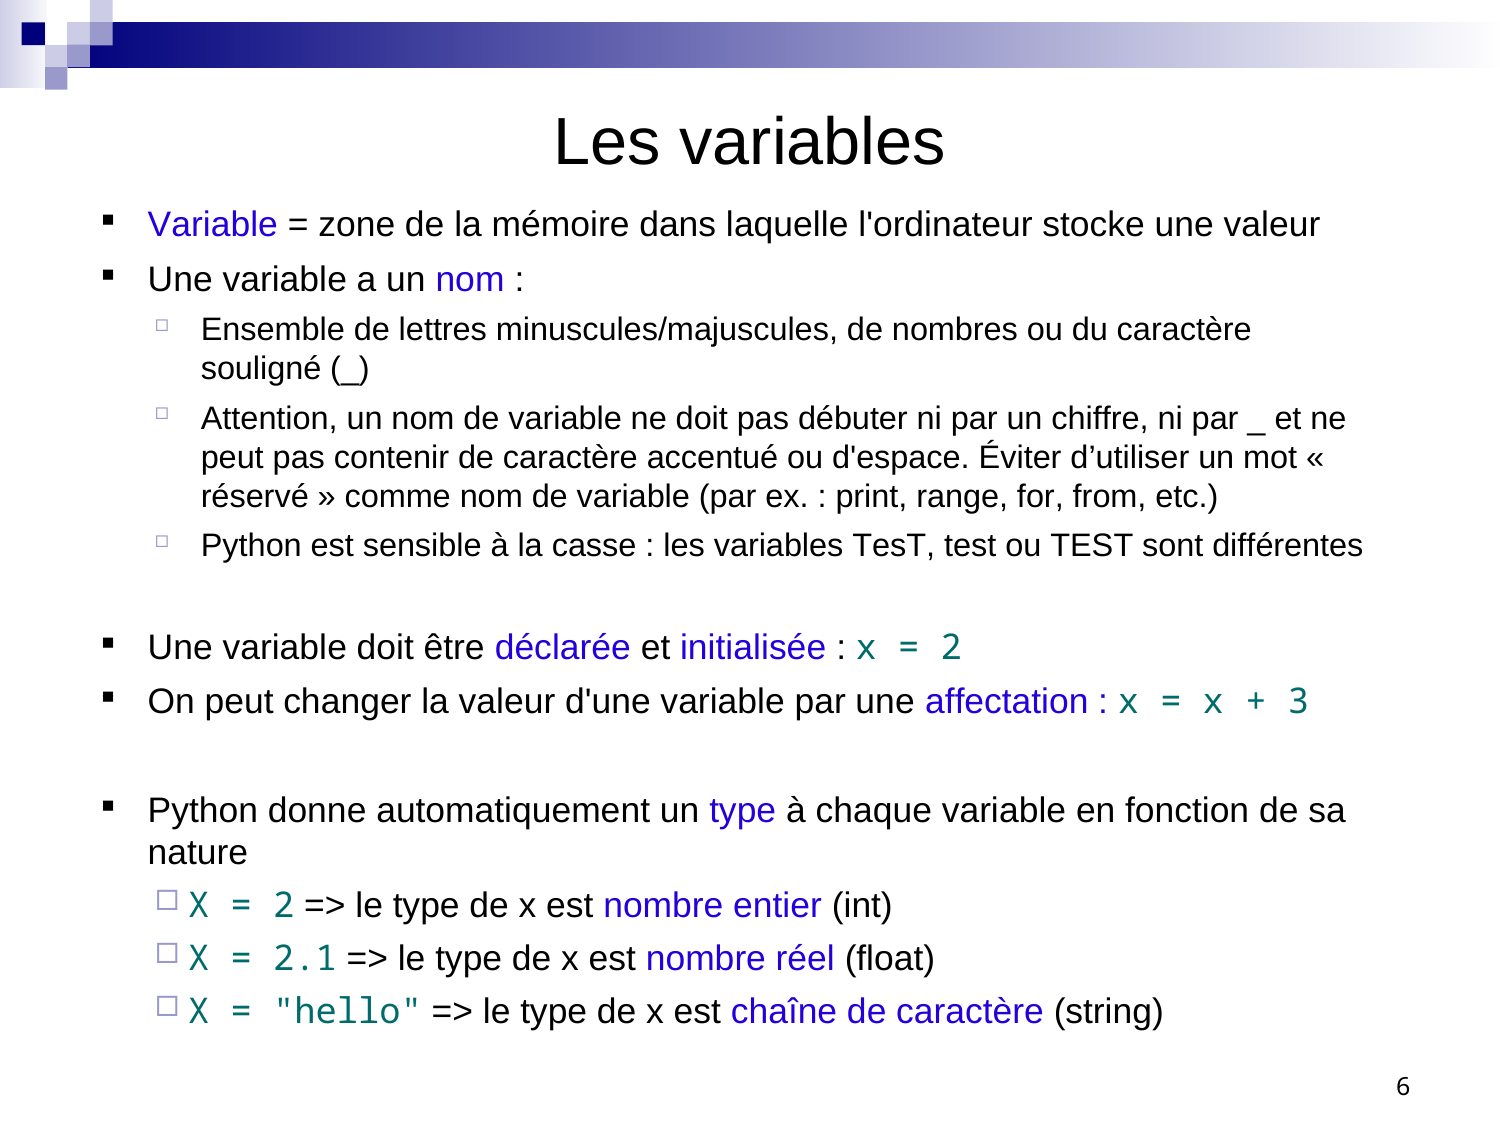

# Les variables
Variable = zone de la mémoire dans laquelle l'ordinateur stocke une valeur
Une variable a un nom :
Ensemble de lettres minuscules/majuscules, de nombres ou du caractère souligné (_)
Attention, un nom de variable ne doit pas débuter ni par un chiffre, ni par _ et ne peut pas contenir de caractère accentué ou d'espace. Éviter d’utiliser un mot « réservé » comme nom de variable (par ex. : print, range, for, from, etc.)
Python est sensible à la casse : les variables TesT, test ou TEST sont différentes
Une variable doit être déclarée et initialisée : x = 2
On peut changer la valeur d'une variable par une affectation : x = x + 3
Python donne automatiquement un type à chaque variable en fonction de sa nature
X = 2 => le type de x est nombre entier (int)
X = 2.1 => le type de x est nombre réel (float)
X = "hello" => le type de x est chaîne de caractère (string)
6